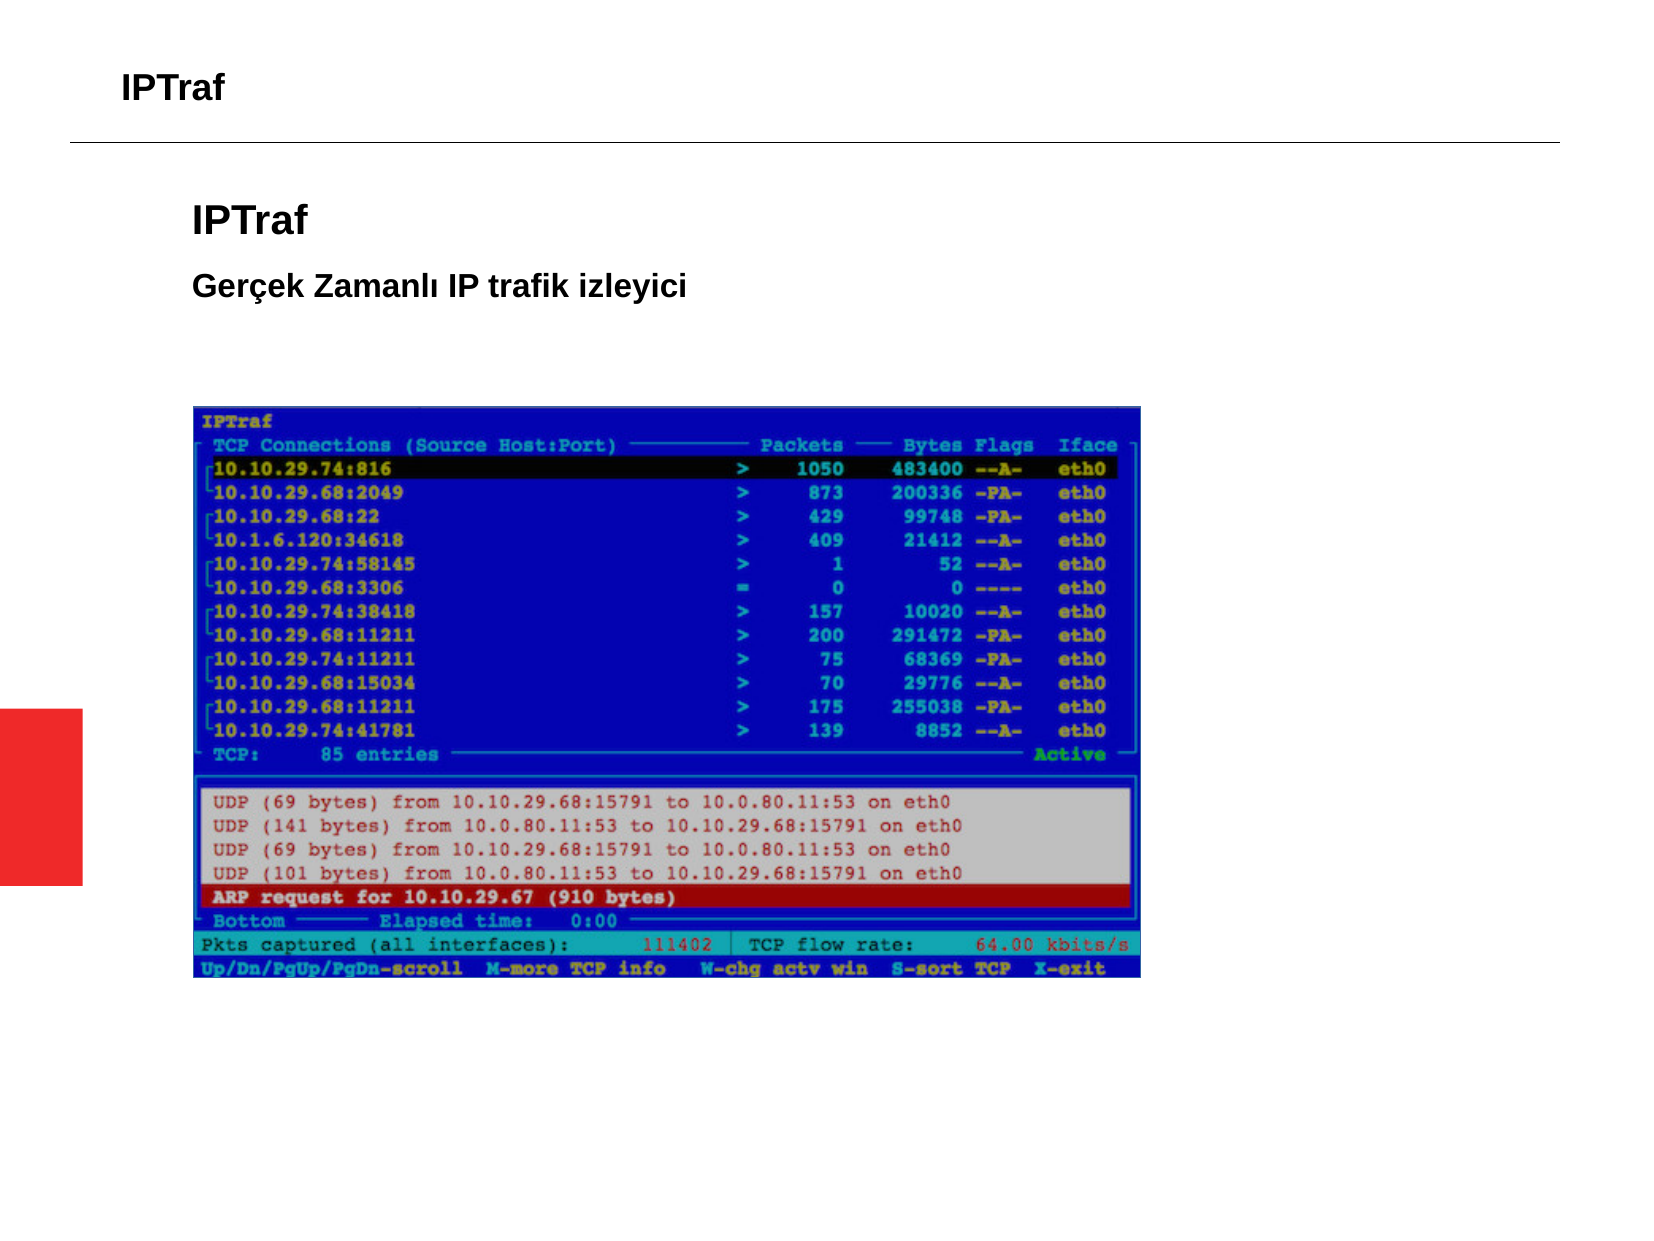

IPTraf
IPTraf
Gerçek Zamanlı IP trafik izleyici